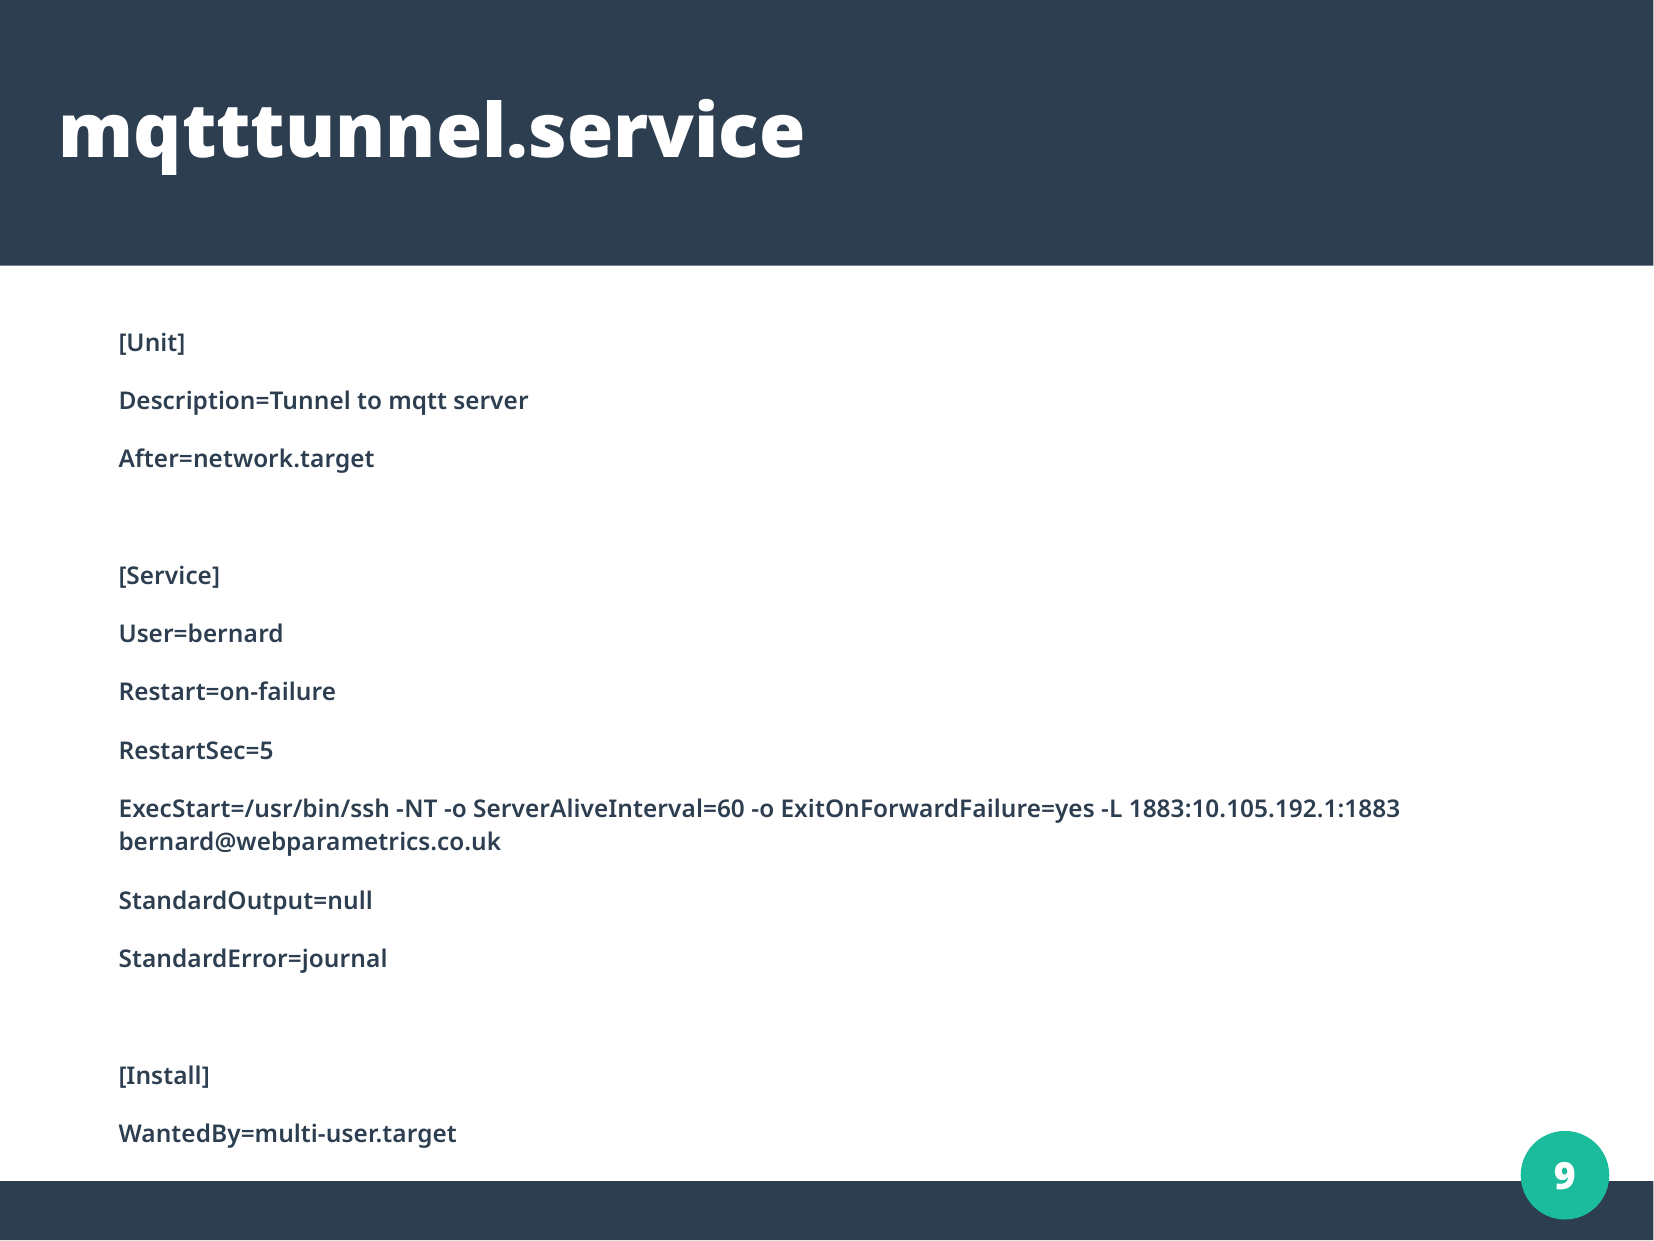

# mqtttunnel.service
[Unit]
Description=Tunnel to mqtt server
After=network.target
[Service]
User=bernard
Restart=on-failure
RestartSec=5
ExecStart=/usr/bin/ssh -NT -o ServerAliveInterval=60 -o ExitOnForwardFailure=yes -L 1883:10.105.192.1:1883 bernard@webparametrics.co.uk
StandardOutput=null
StandardError=journal
[Install]
WantedBy=multi-user.target
9